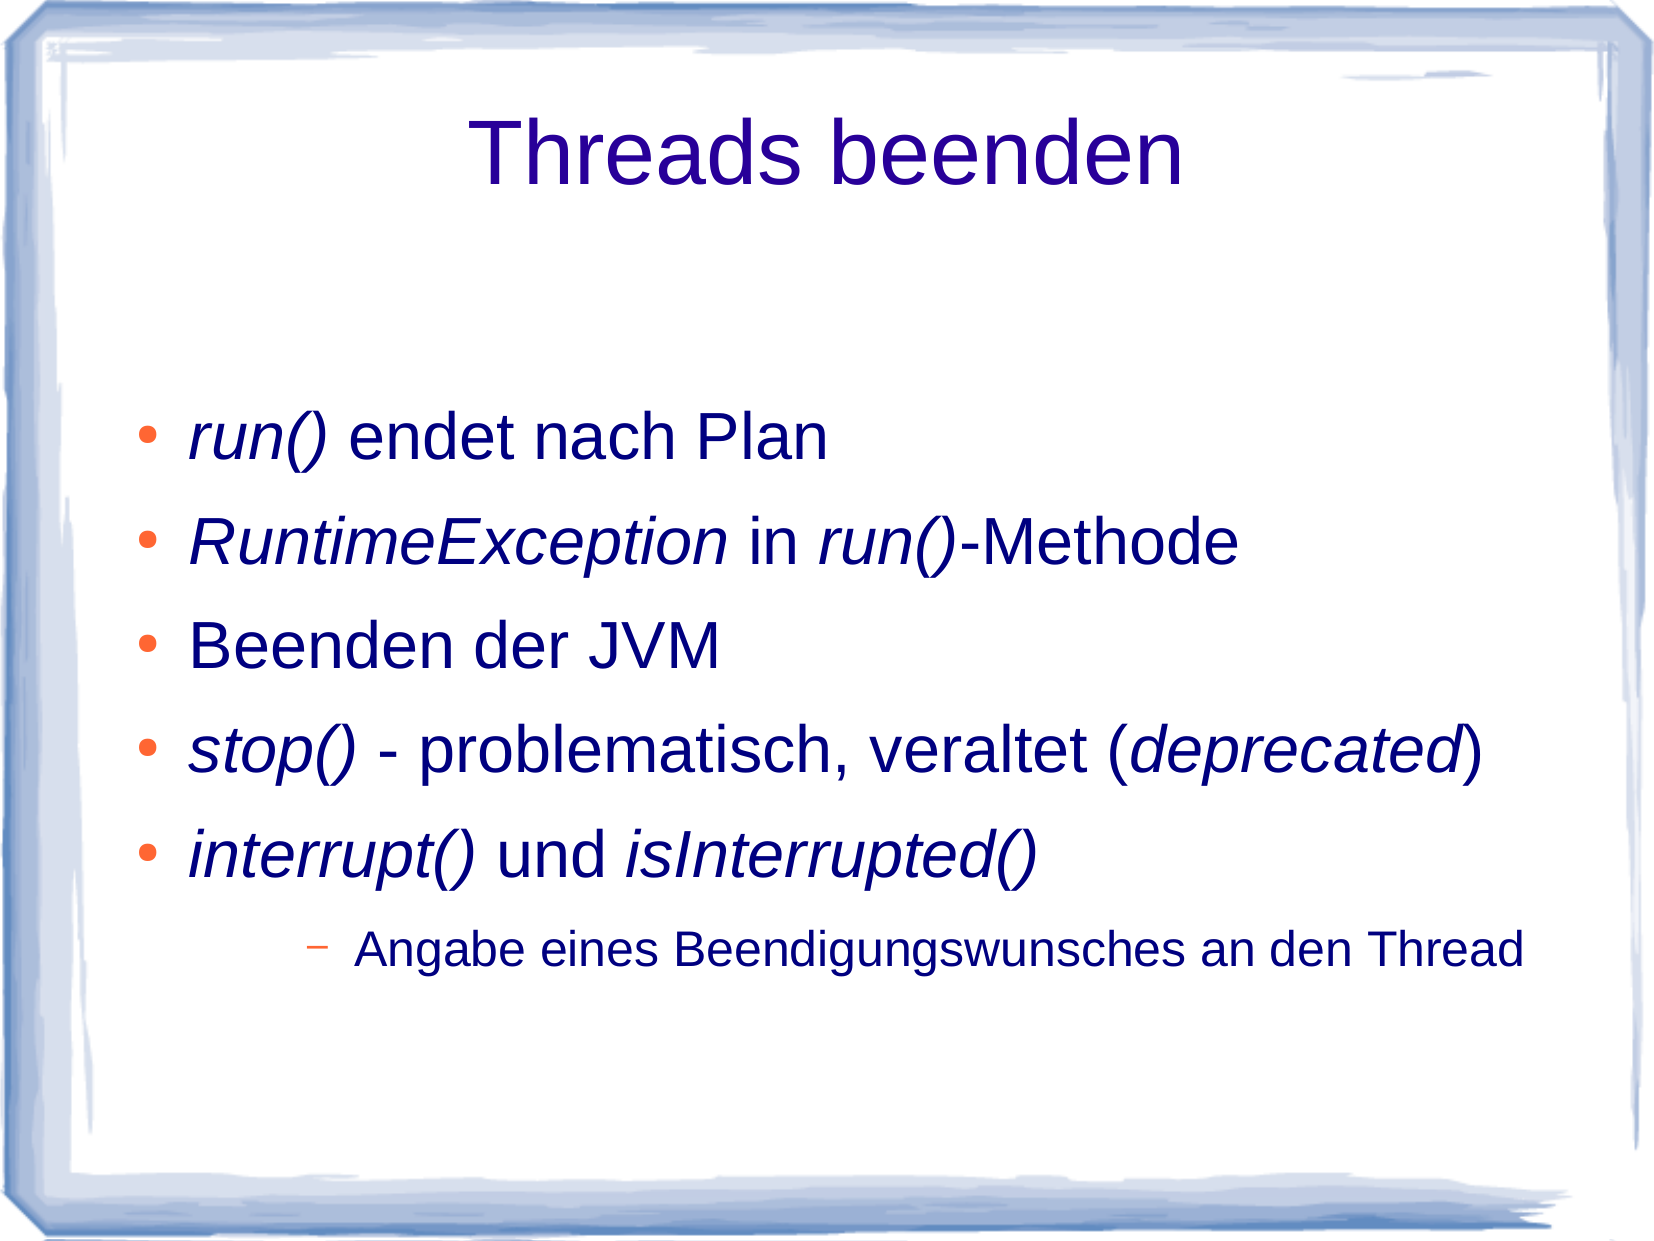

# Threads beenden
run() endet nach Plan
RuntimeException in run()-Methode
Beenden der JVM
stop() - problematisch, veraltet (deprecated)
interrupt() und isInterrupted()
Angabe eines Beendigungswunsches an den Thread